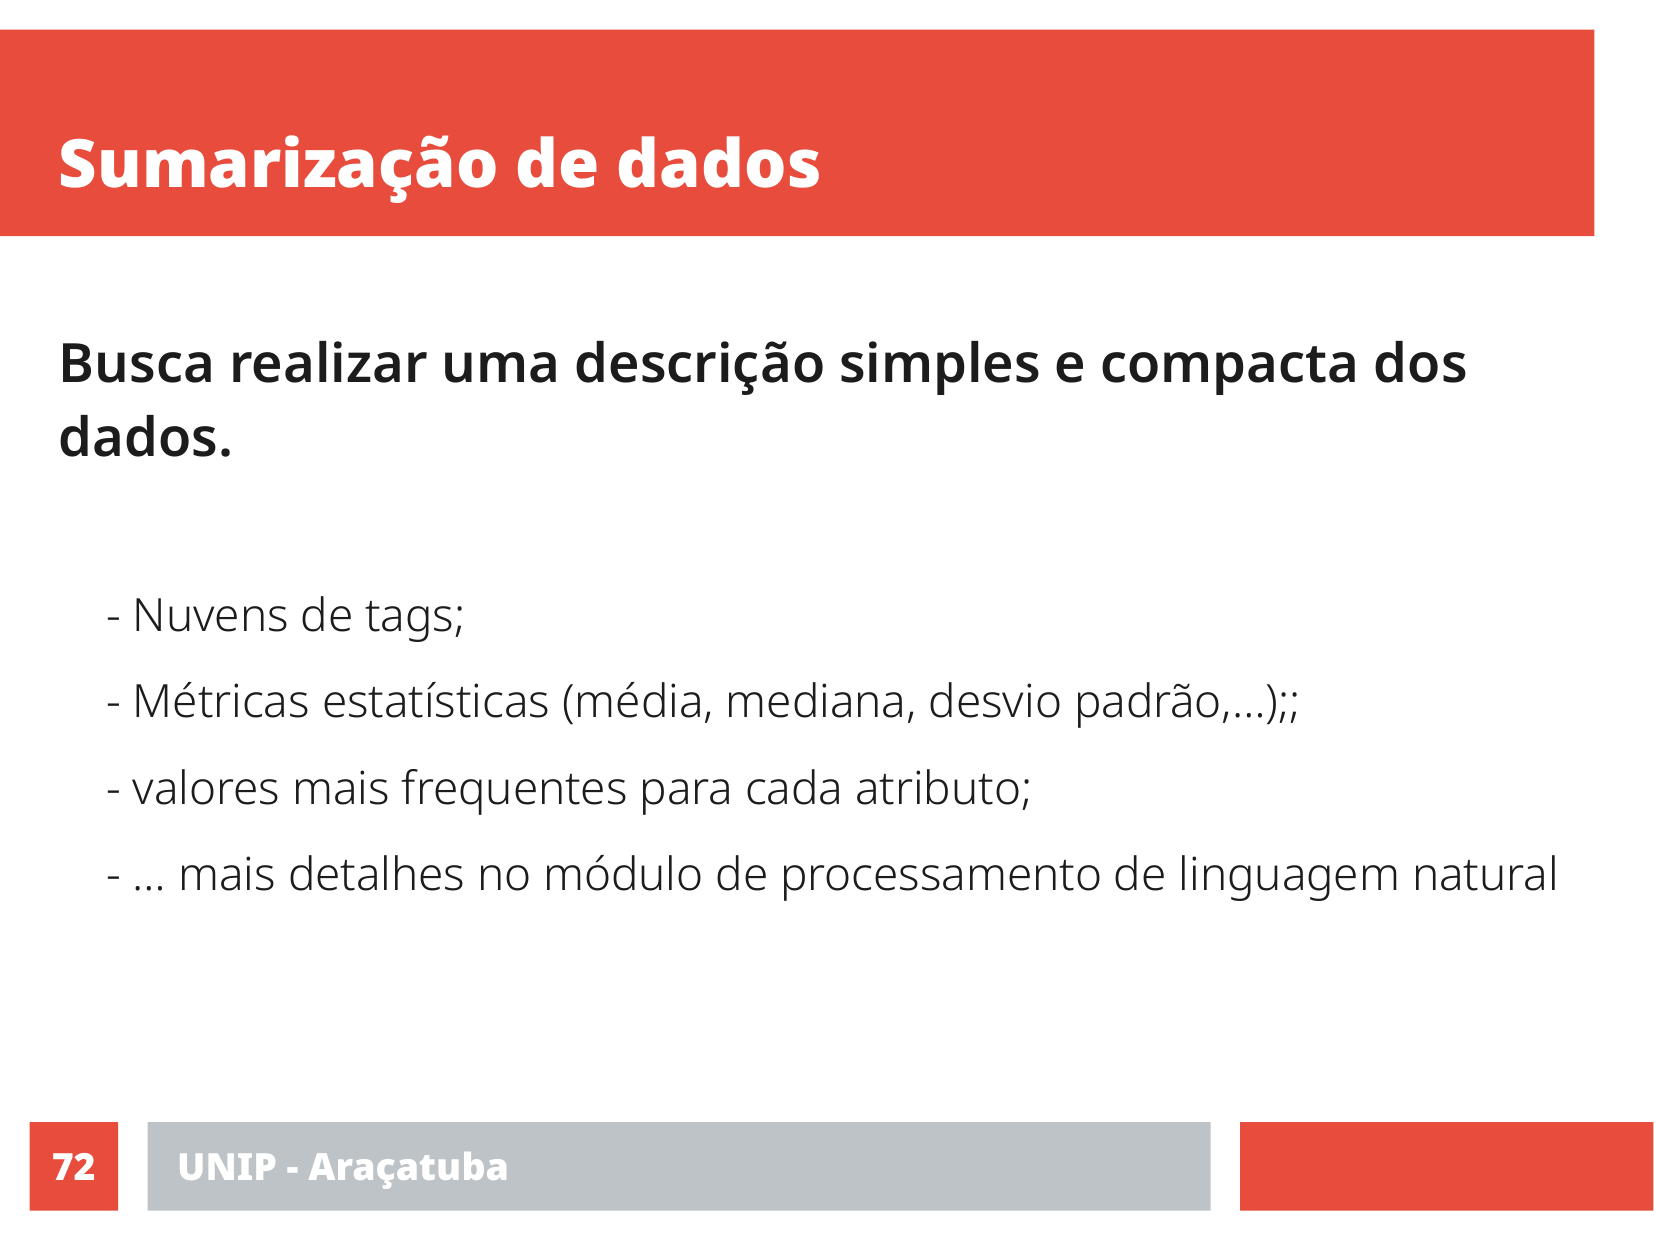

# Sumarização de dados
Busca realizar uma descrição simples e compacta dos dados.
- Nuvens de tags;
- Métricas estatísticas (média, mediana, desvio padrão,…);;
- valores mais frequentes para cada atributo;
- … mais detalhes no módulo de processamento de linguagem natural
72
UNIP - Araçatuba